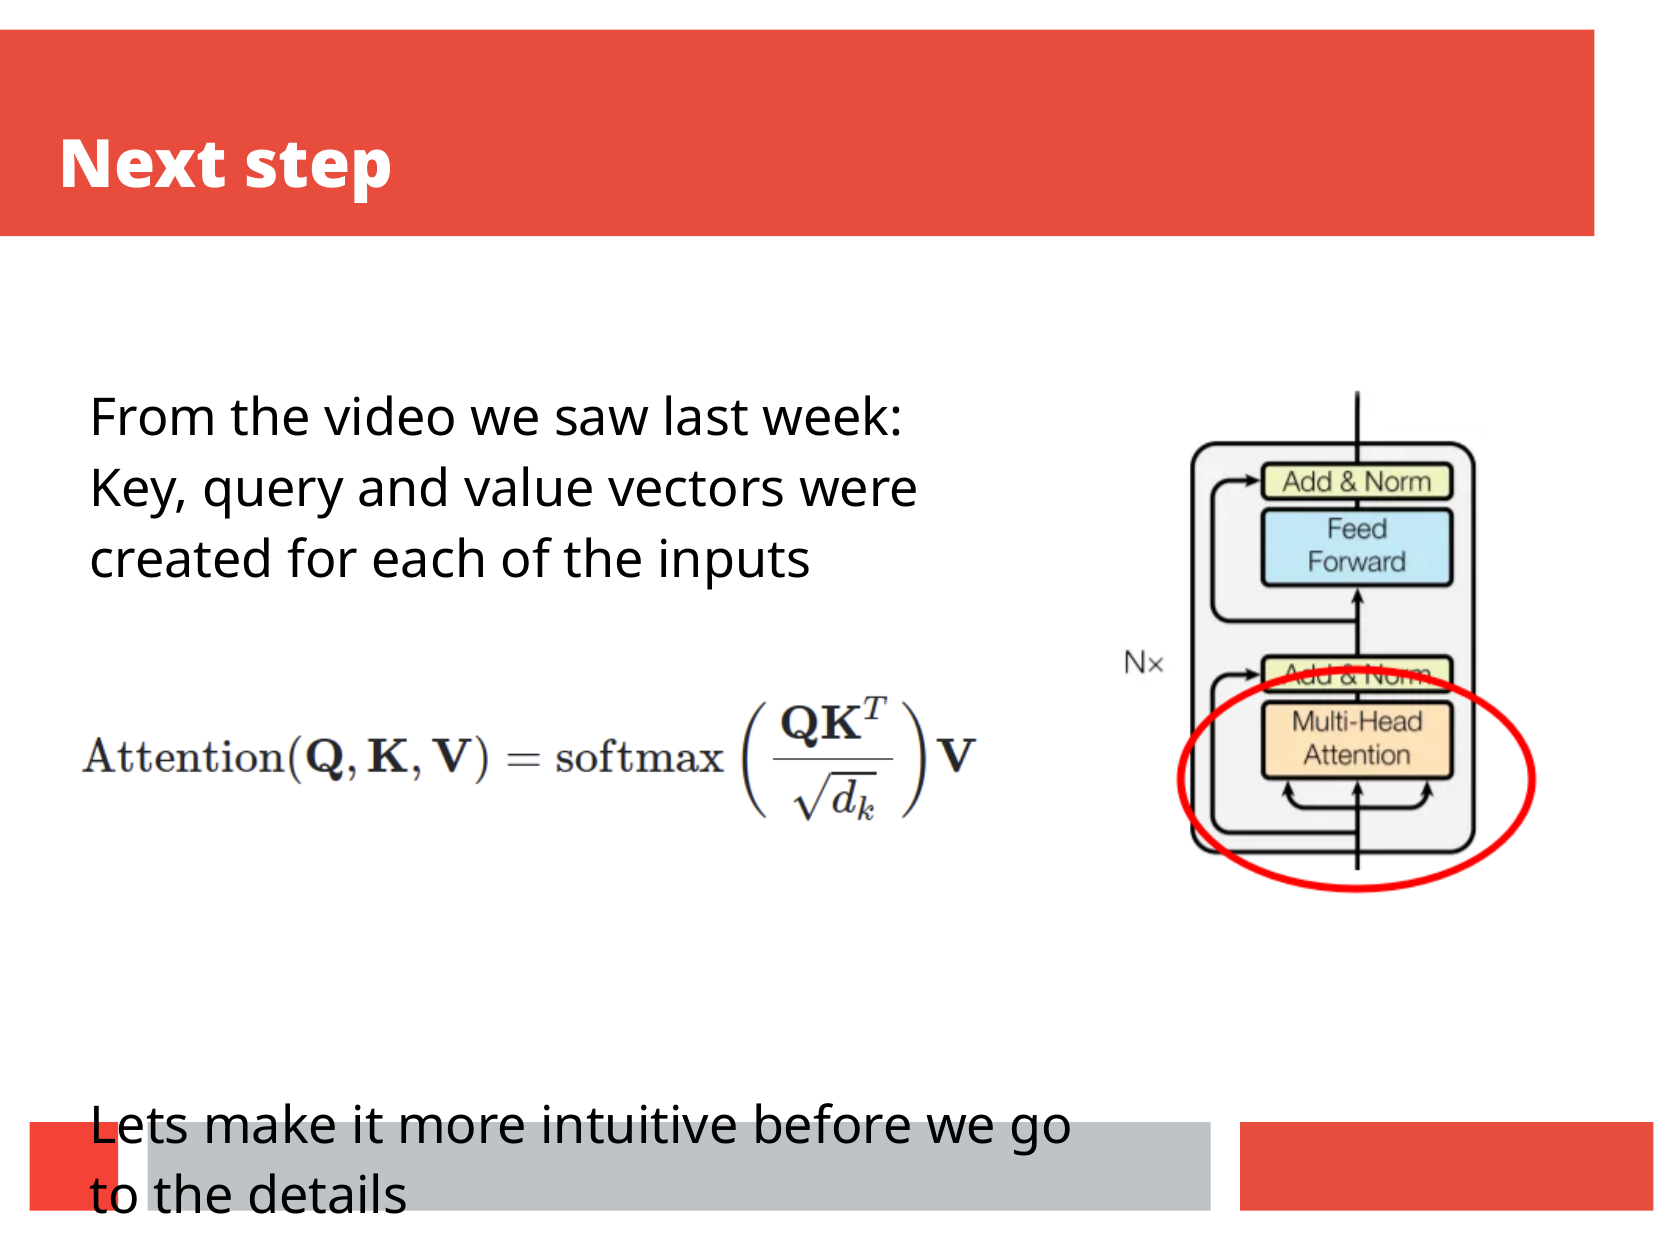

# Next step
From the video we saw last week:
Key, query and value vectors were created for each of the inputs
Lets make it more intuitive before we go to the details